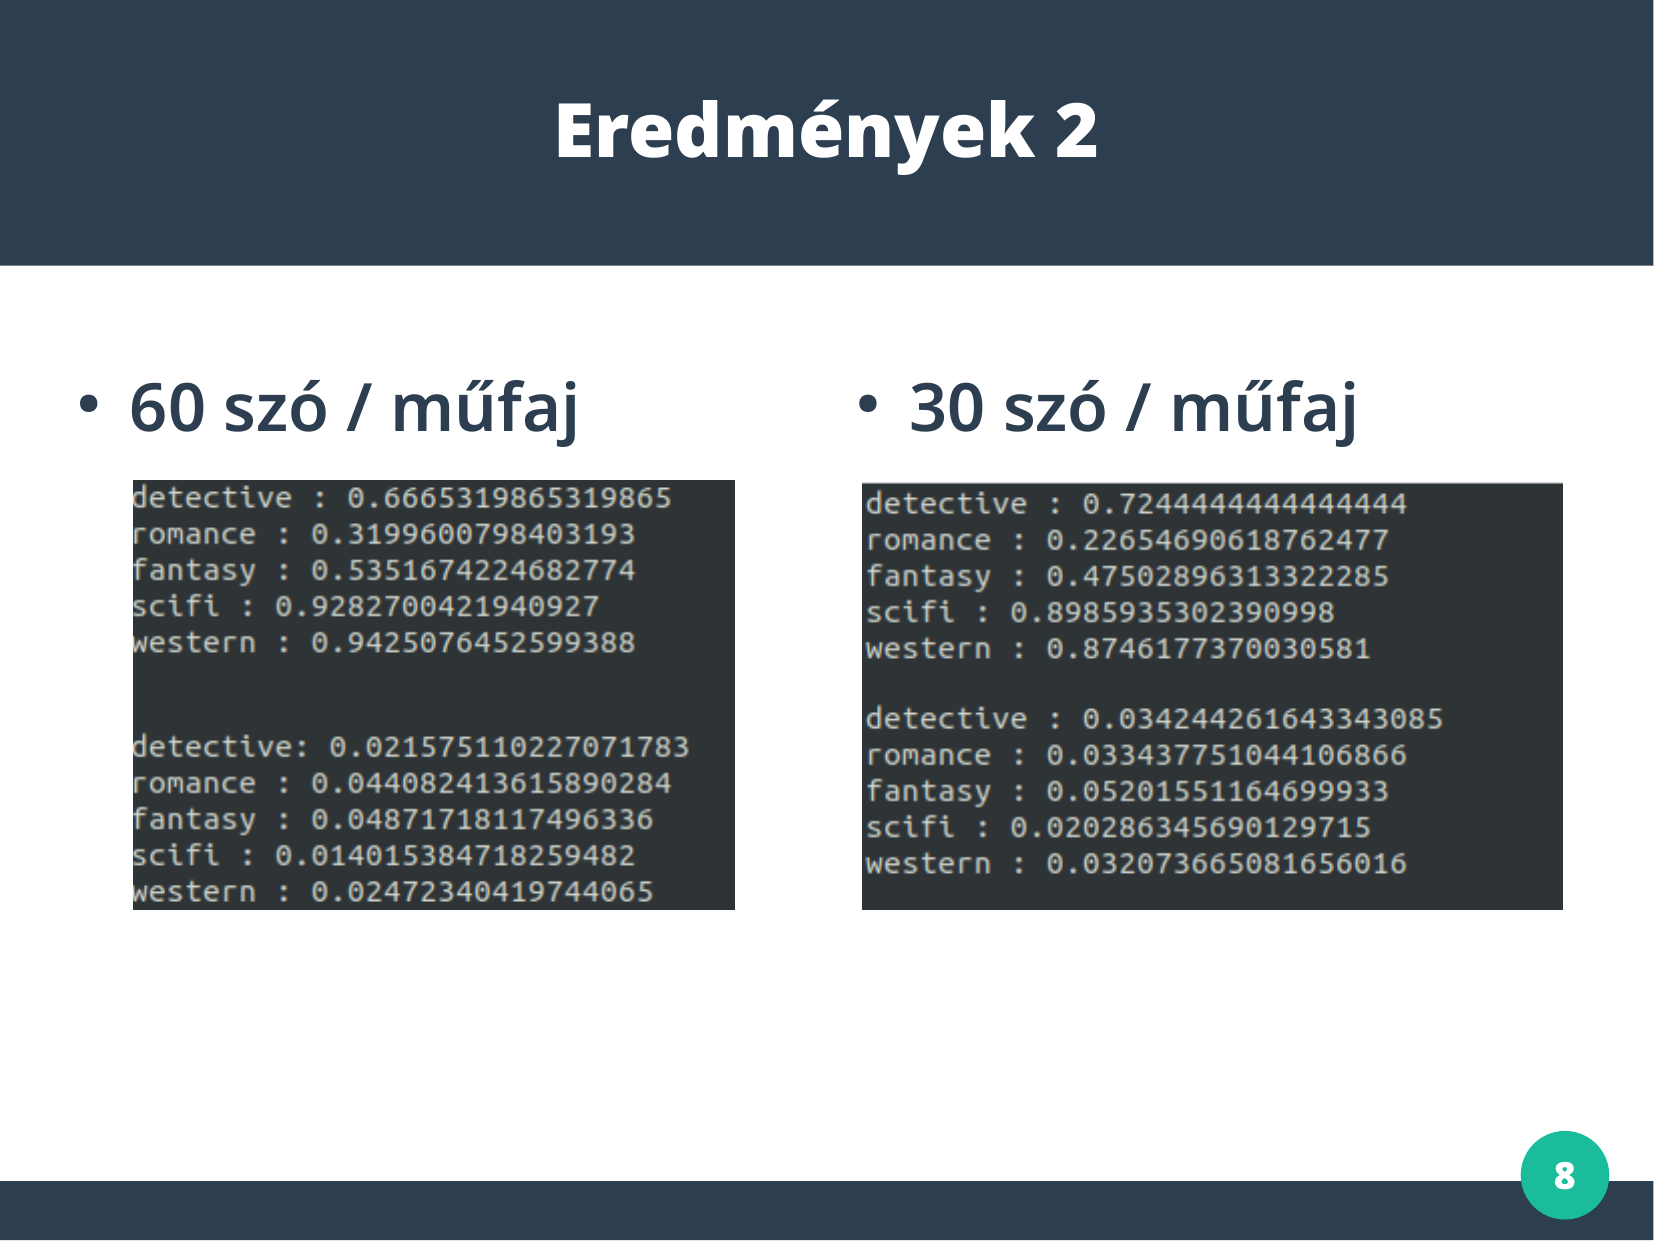

# Eredmények 2
60 szó / műfaj
30 szó / műfaj
8